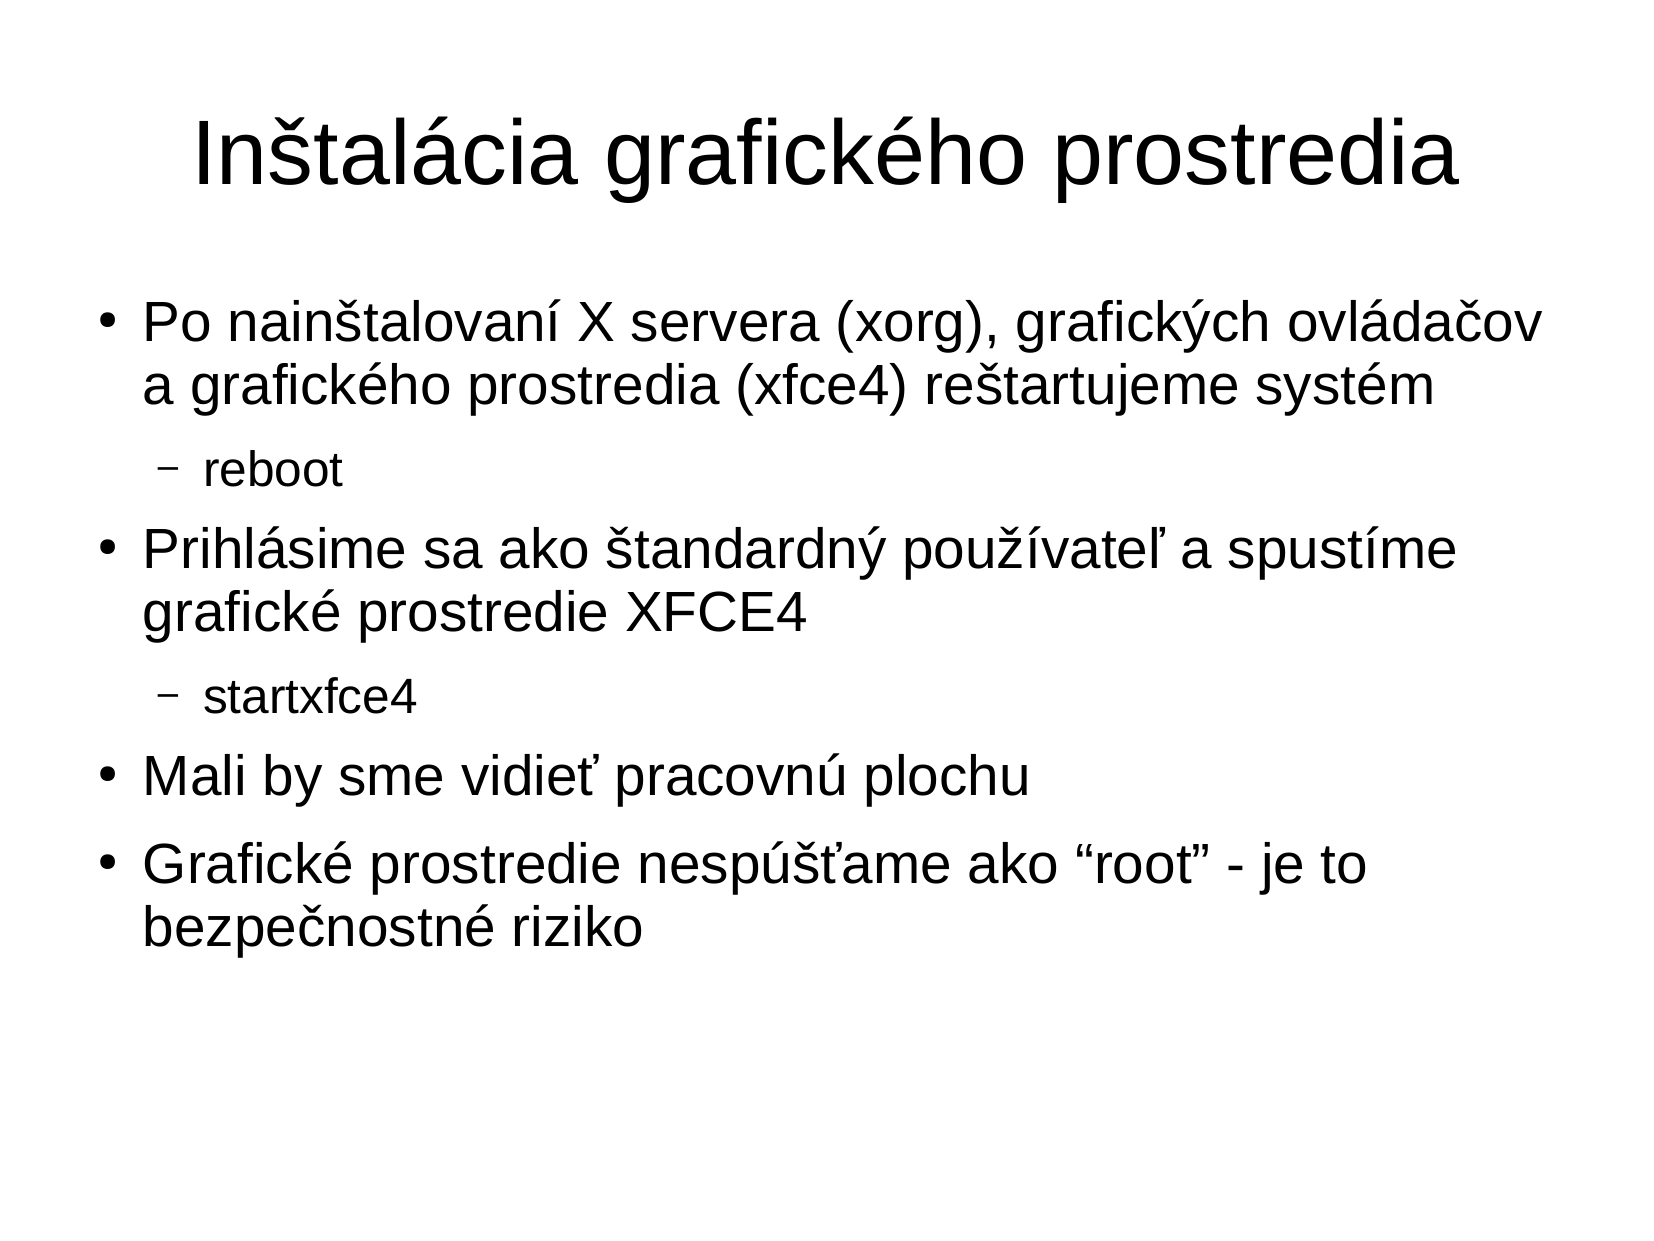

# Inštalácia grafického prostredia
Po nainštalovaní X servera (xorg), grafických ovládačov a grafického prostredia (xfce4) reštartujeme systém
reboot
Prihlásime sa ako štandardný používateľ a spustíme grafické prostredie XFCE4
startxfce4
Mali by sme vidieť pracovnú plochu
Grafické prostredie nespúšťame ako “root” - je to bezpečnostné riziko